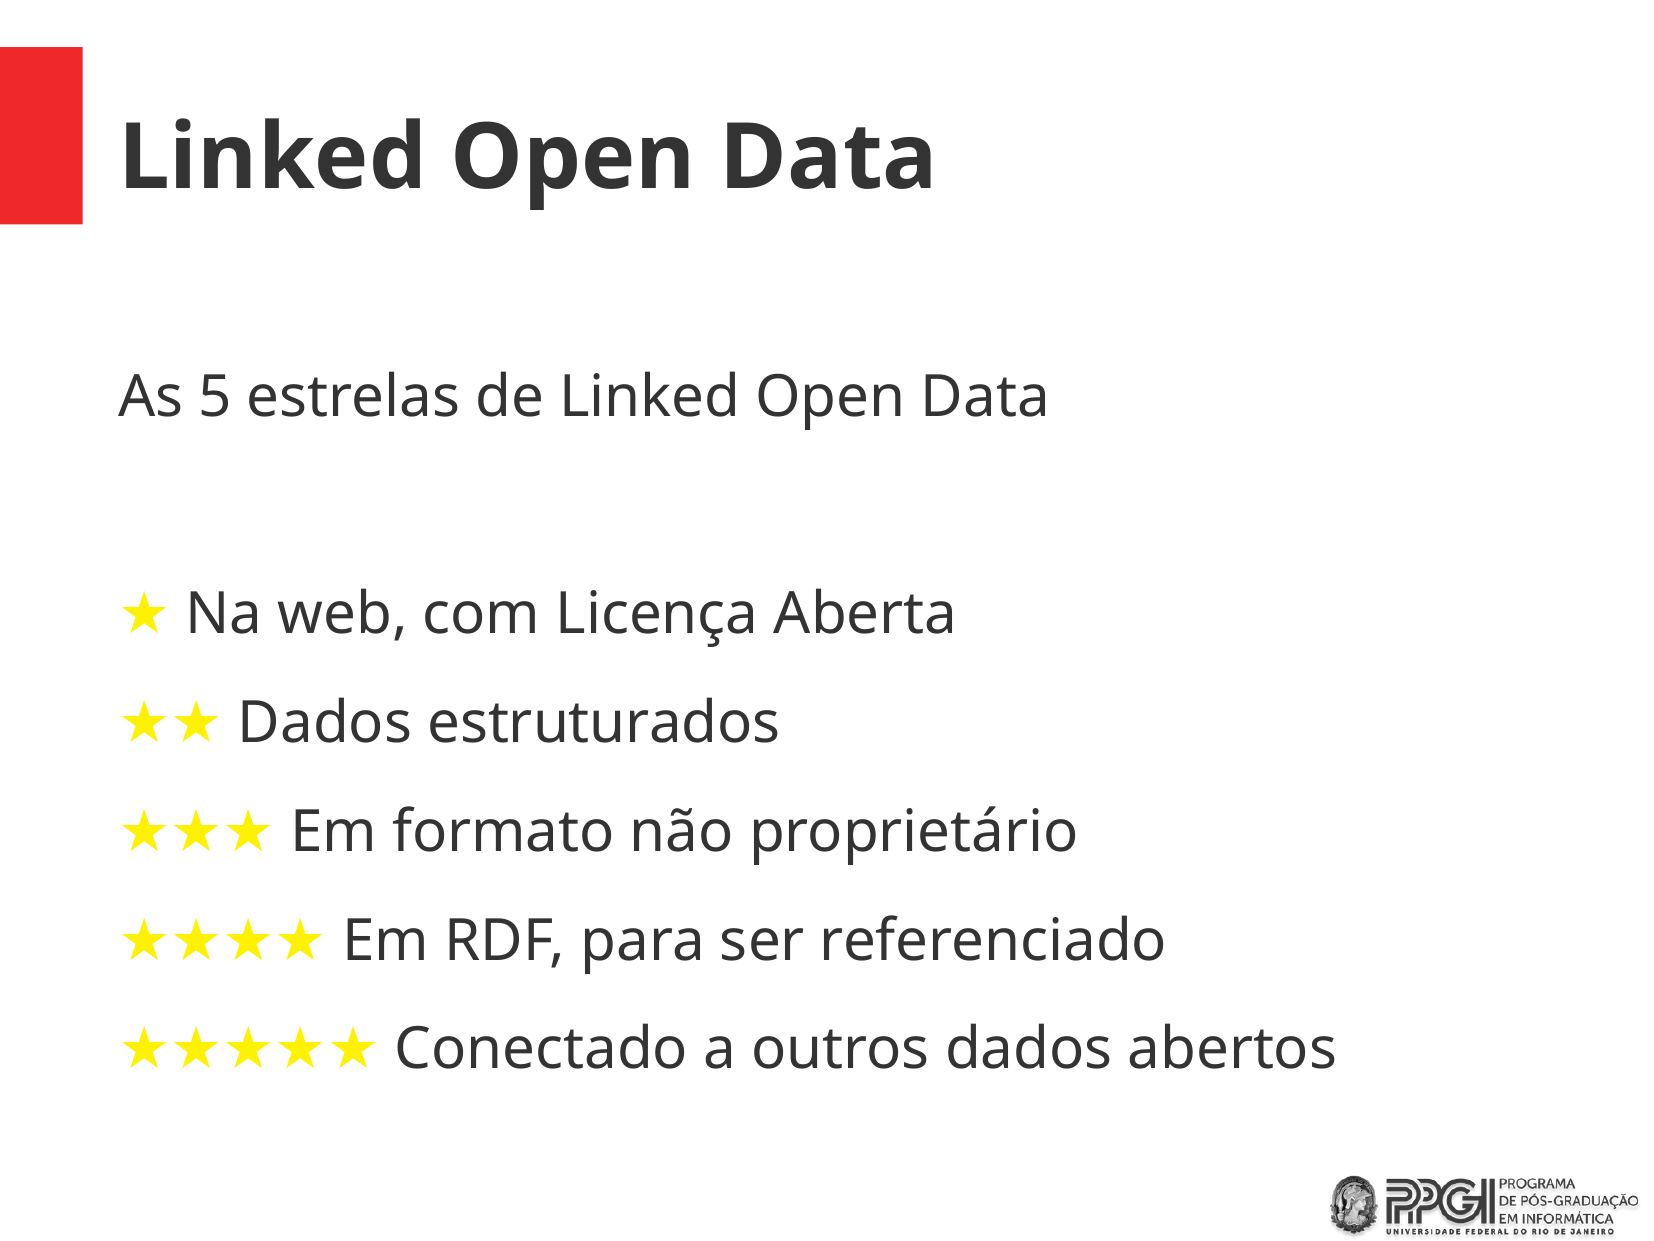

# Linked Open Data
As 5 estrelas de Linked Open Data
★ Na web, com Licença Aberta
★★ Dados estruturados
★★★ Em formato não proprietário
★★★★ Em RDF, para ser referenciado
★★★★★ Conectado a outros dados abertos